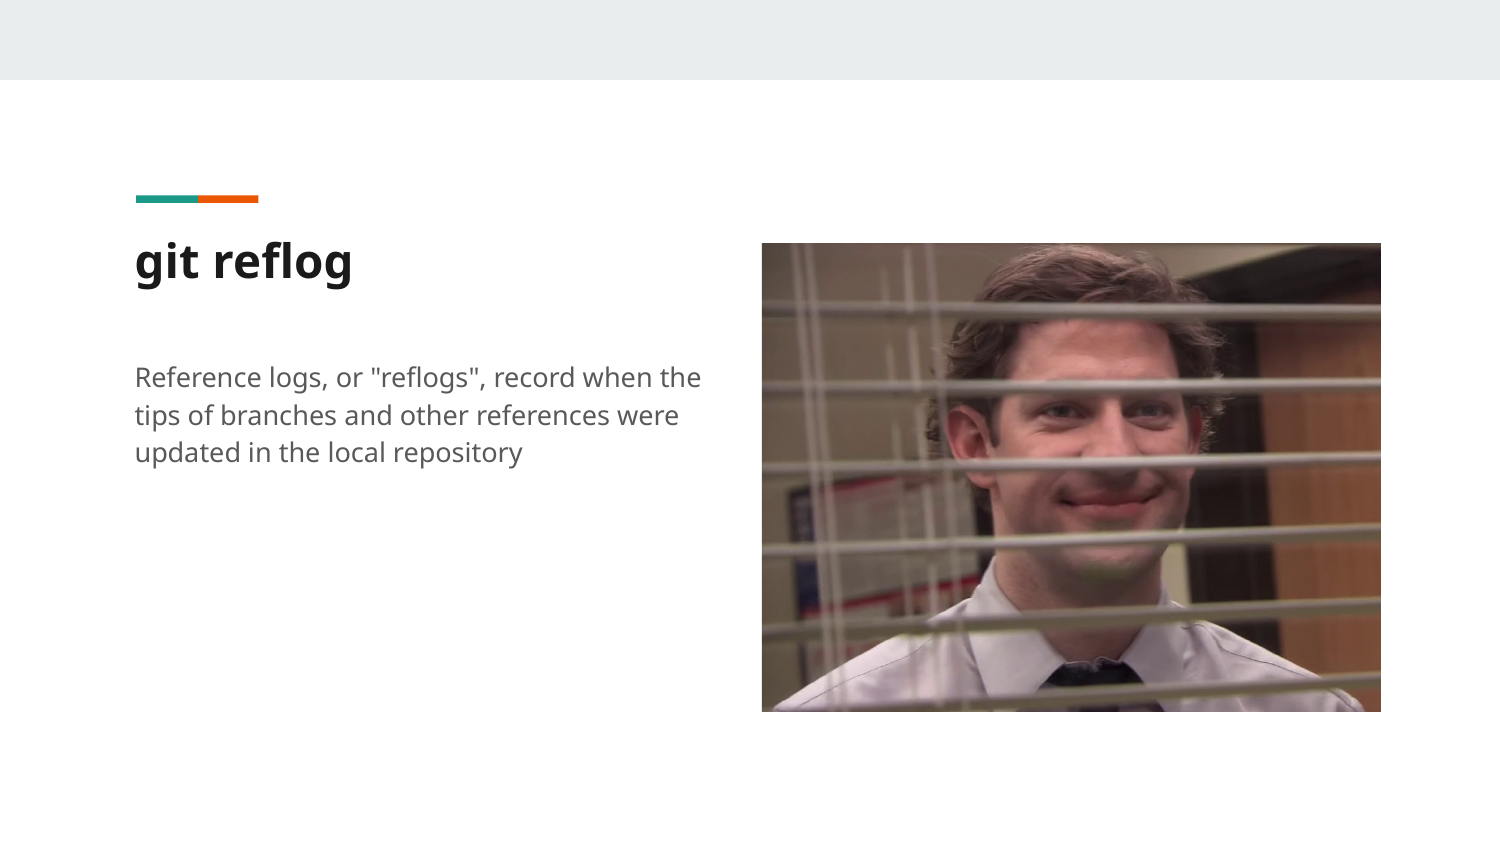

# git reflog
Reference logs, or "reflogs", record when the tips of branches and other references were updated in the local repository